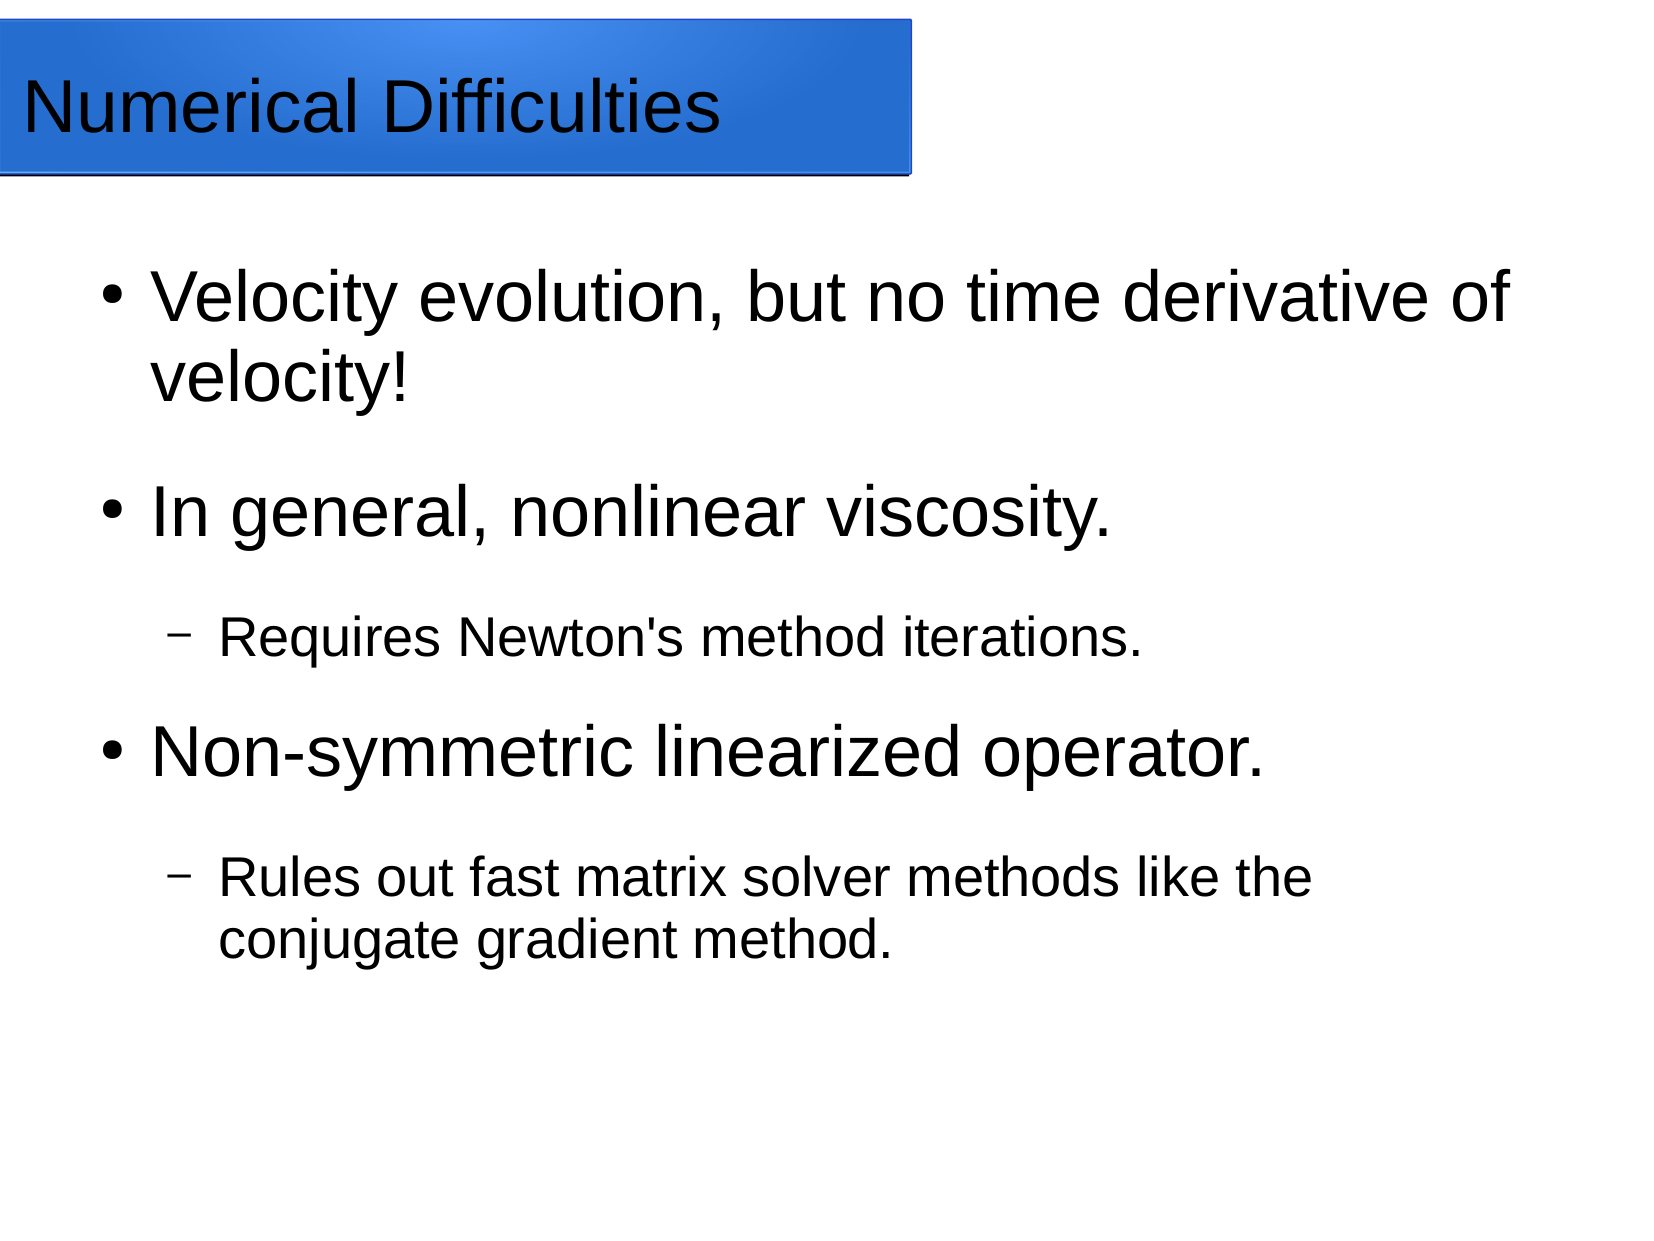

# Numerical Difficulties
Velocity evolution, but no time derivative of velocity!
In general, nonlinear viscosity.
Requires Newton's method iterations.
Non-symmetric linearized operator.
Rules out fast matrix solver methods like the conjugate gradient method.